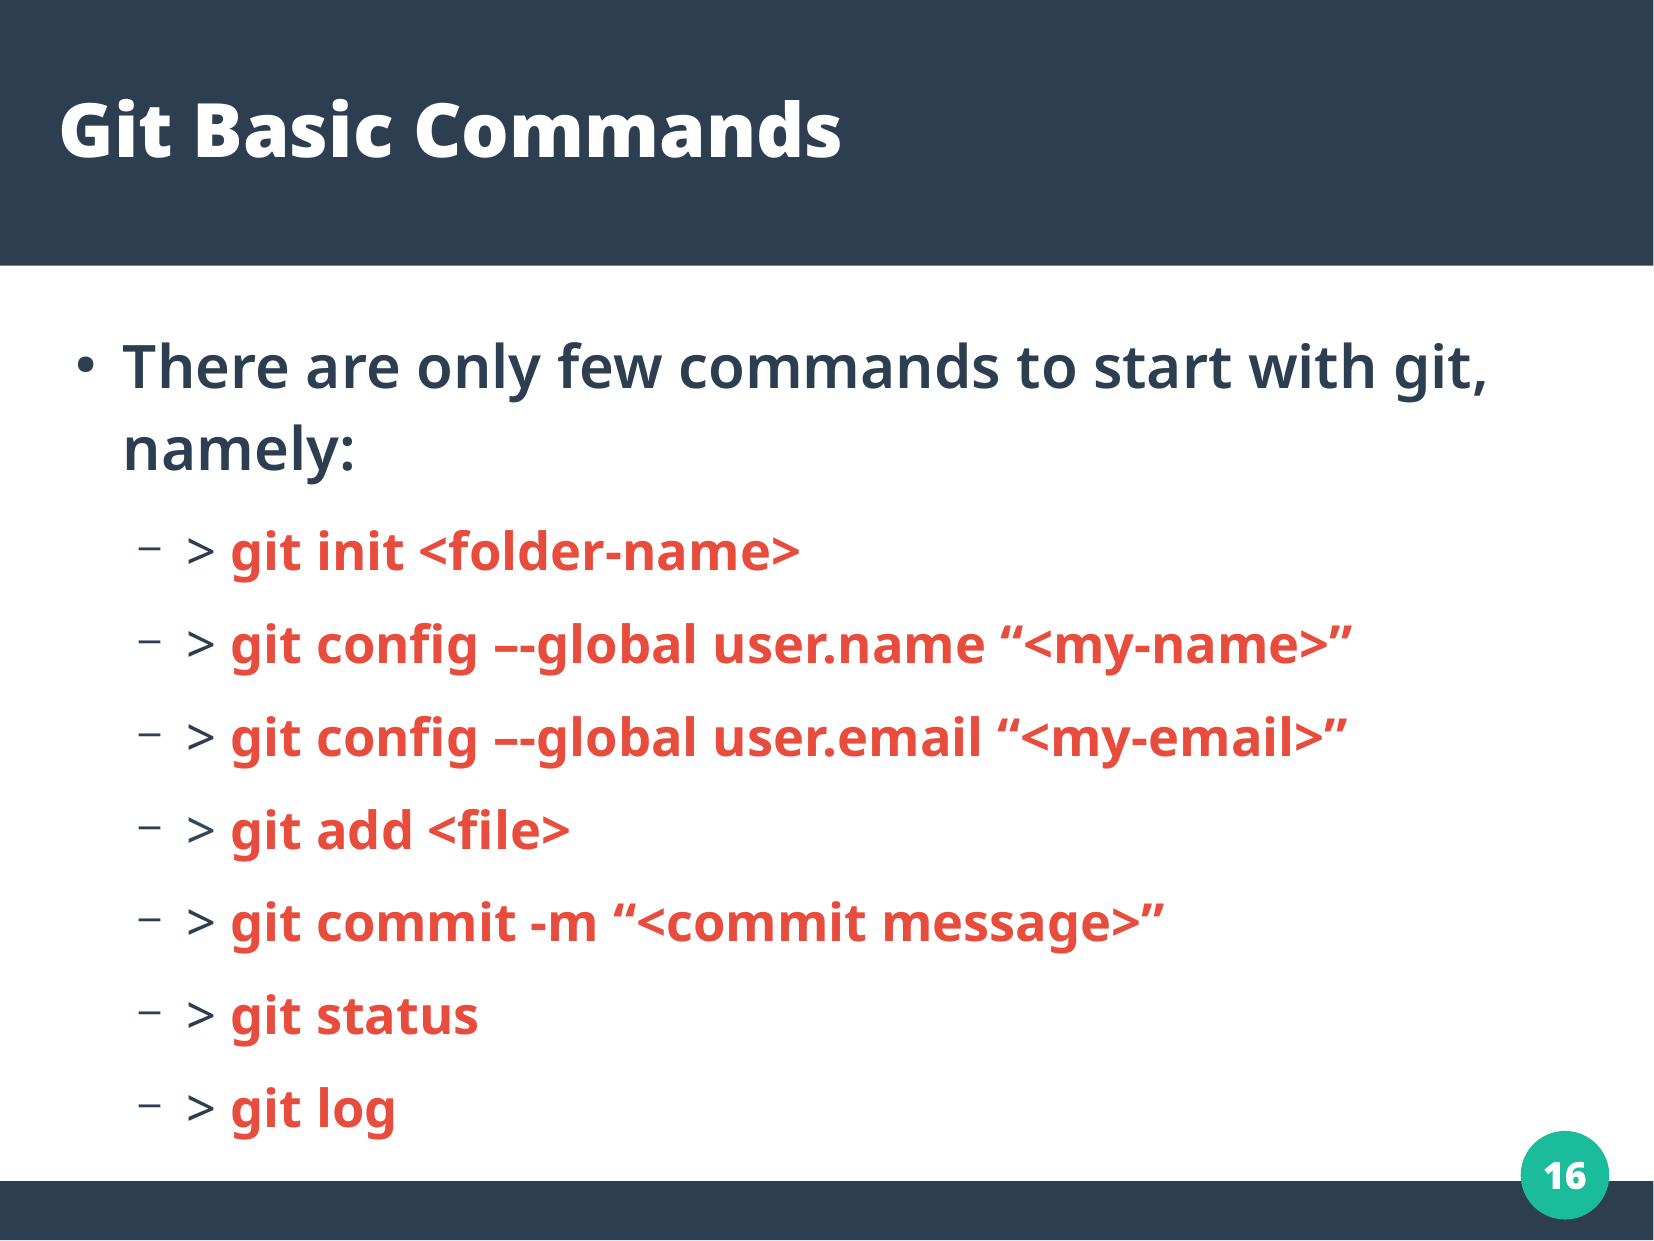

# Git Basic Commands
There are only few commands to start with git, namely:
> git init <folder-name>
> git config –-global user.name “<my-name>”
> git config –-global user.email “<my-email>”
> git add <file>
> git commit -m “<commit message>”
> git status
> git log
16